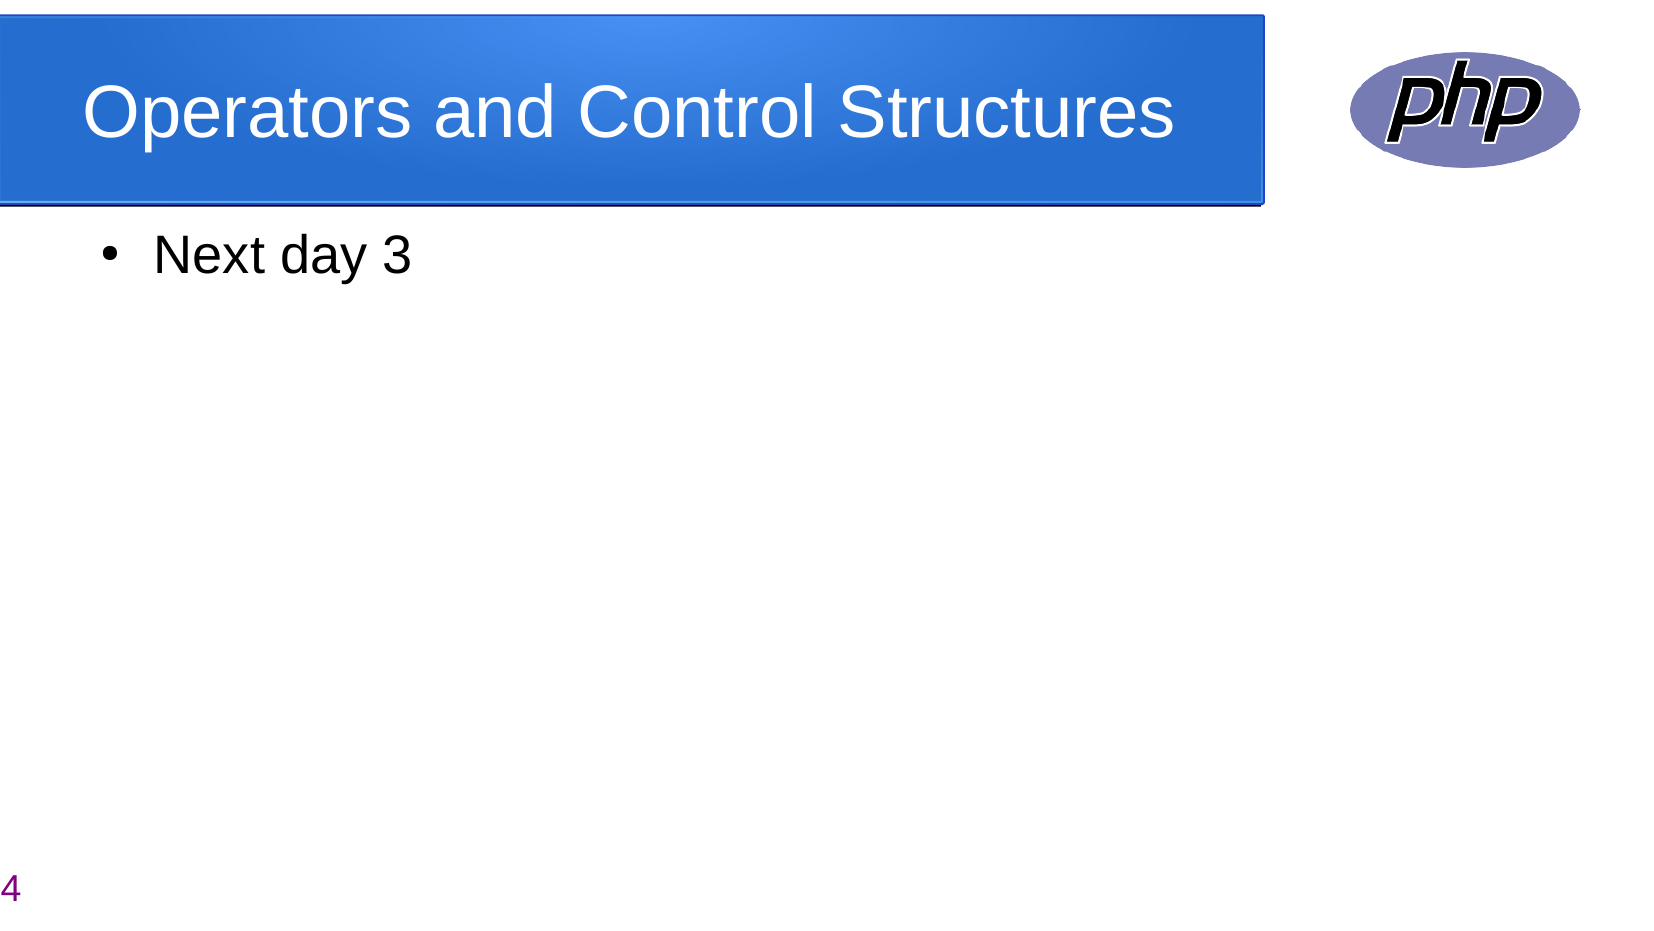

# Operators and Control Structures
Next day 3